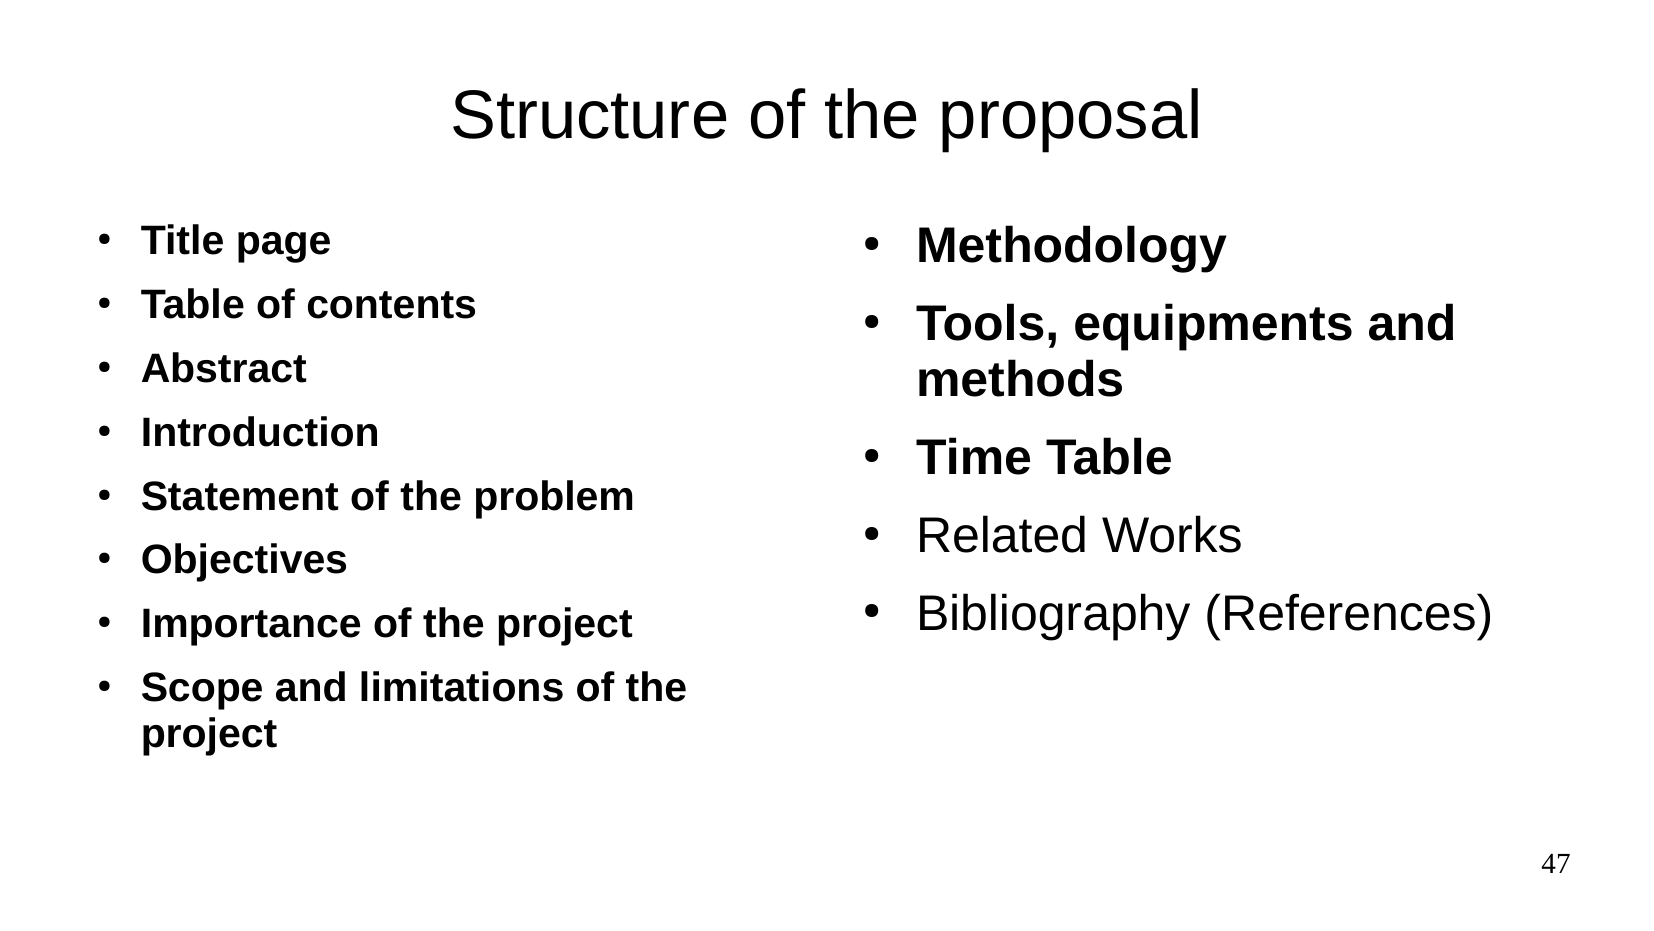

# Structure of the proposal
Title page
Table of contents
Abstract
Introduction
Statement of the problem
Objectives
Importance of the project
Scope and limitations of the project
Methodology
Tools, equipments and methods
Time Table
Related Works
Bibliography (References)
47